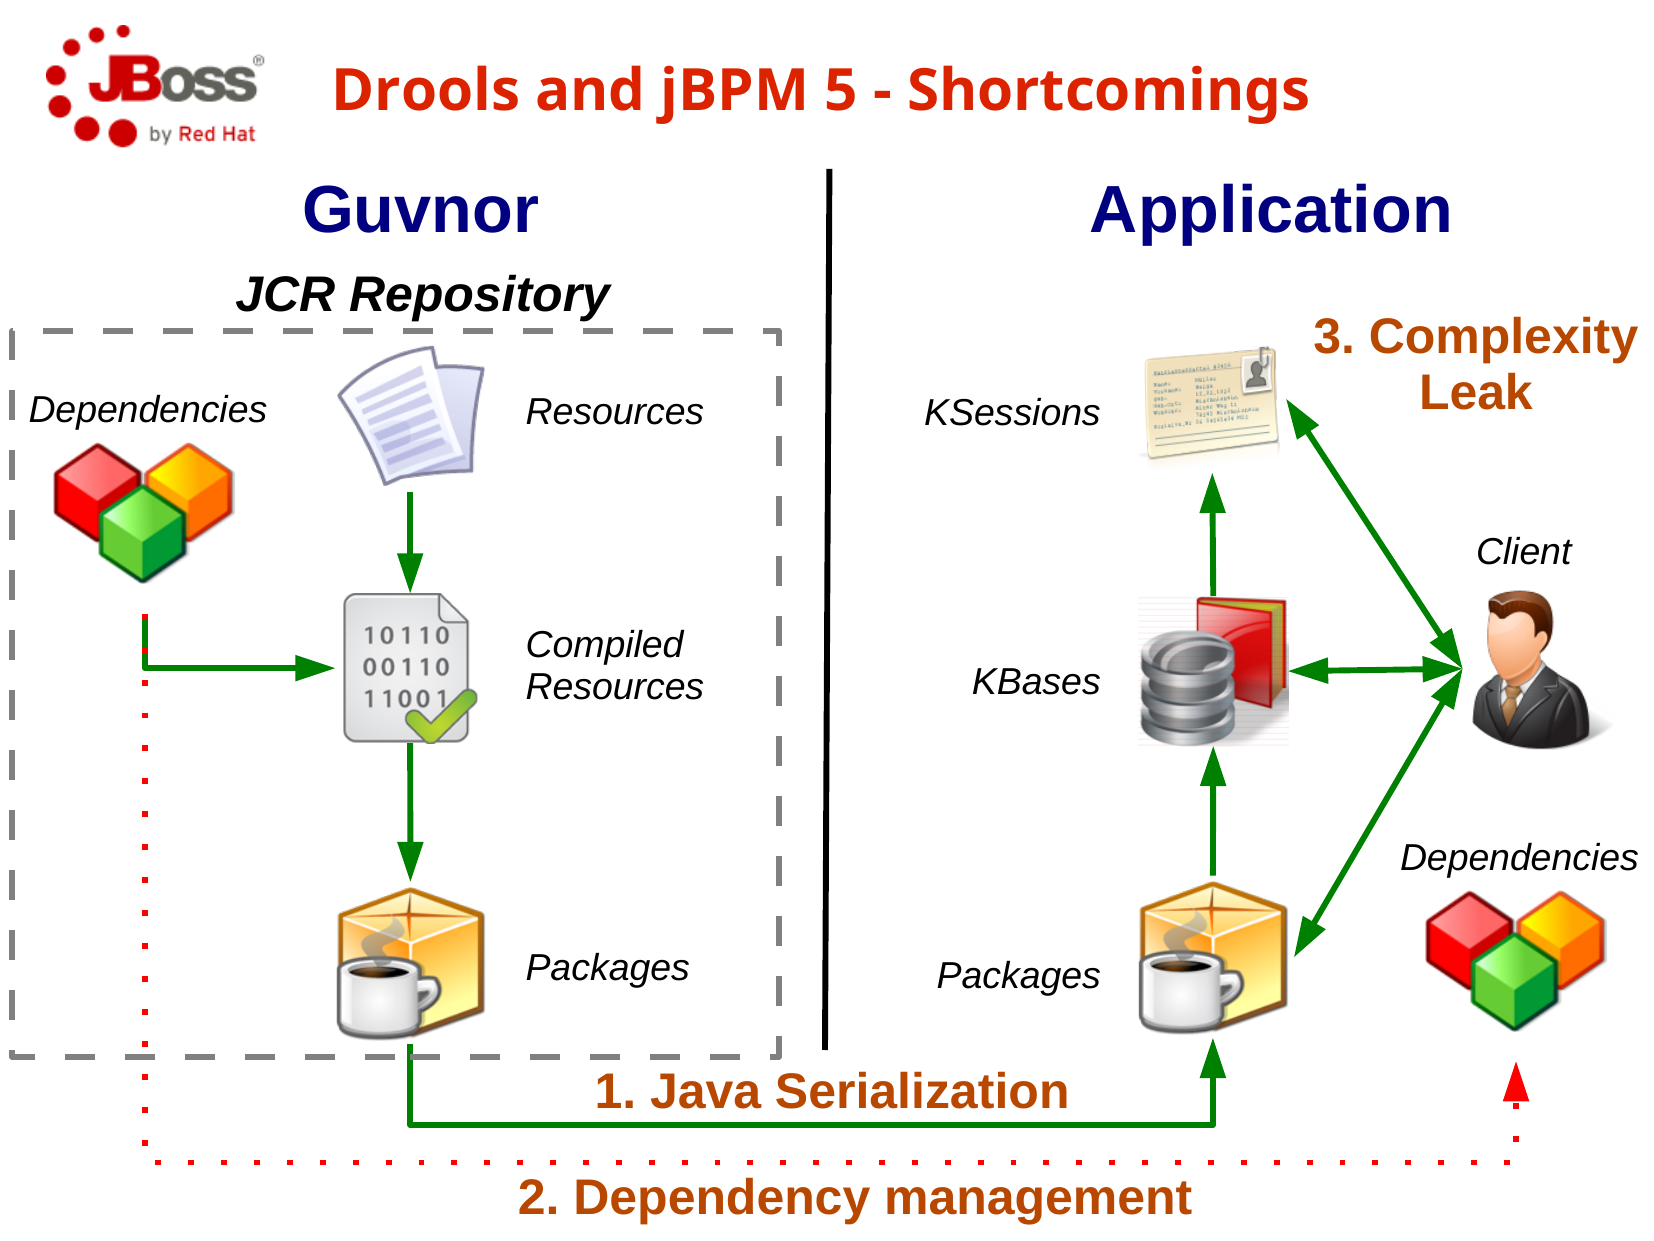

# Drools and jBPM 5 - Shortcomings
Guvnor
Application
JCR Repository
3. Complexity
Leak
Dependencies
Resources
KSessions
Client
Compiled
Resources
KBases
Dependencies
Packages
Packages
1. Java Serialization
2. Dependency management